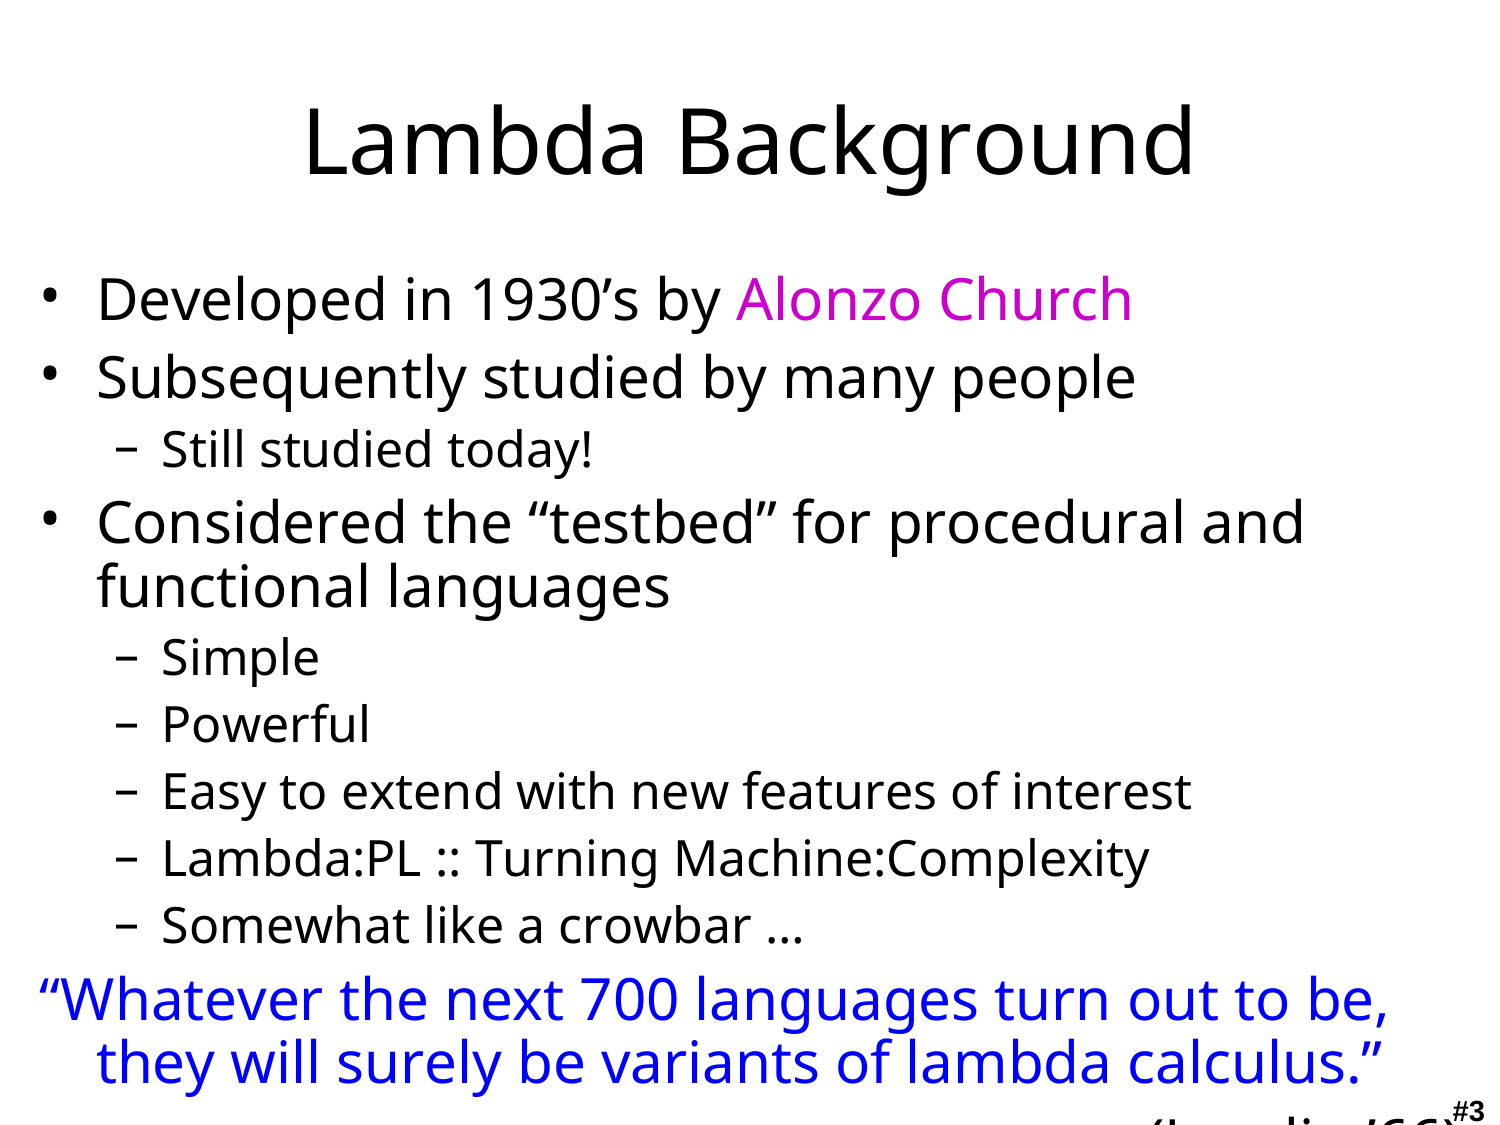

# Lambda Background
Developed in 1930’s by Alonzo Church
Subsequently studied by many people
Still studied today!
Considered the “testbed” for procedural and functional languages
Simple
Powerful
Easy to extend with new features of interest
Lambda:PL :: Turning Machine:Complexity
Somewhat like a crowbar …
“Whatever the next 700 languages turn out to be, they will surely be variants of lambda calculus.”
(Landin ’66)
3